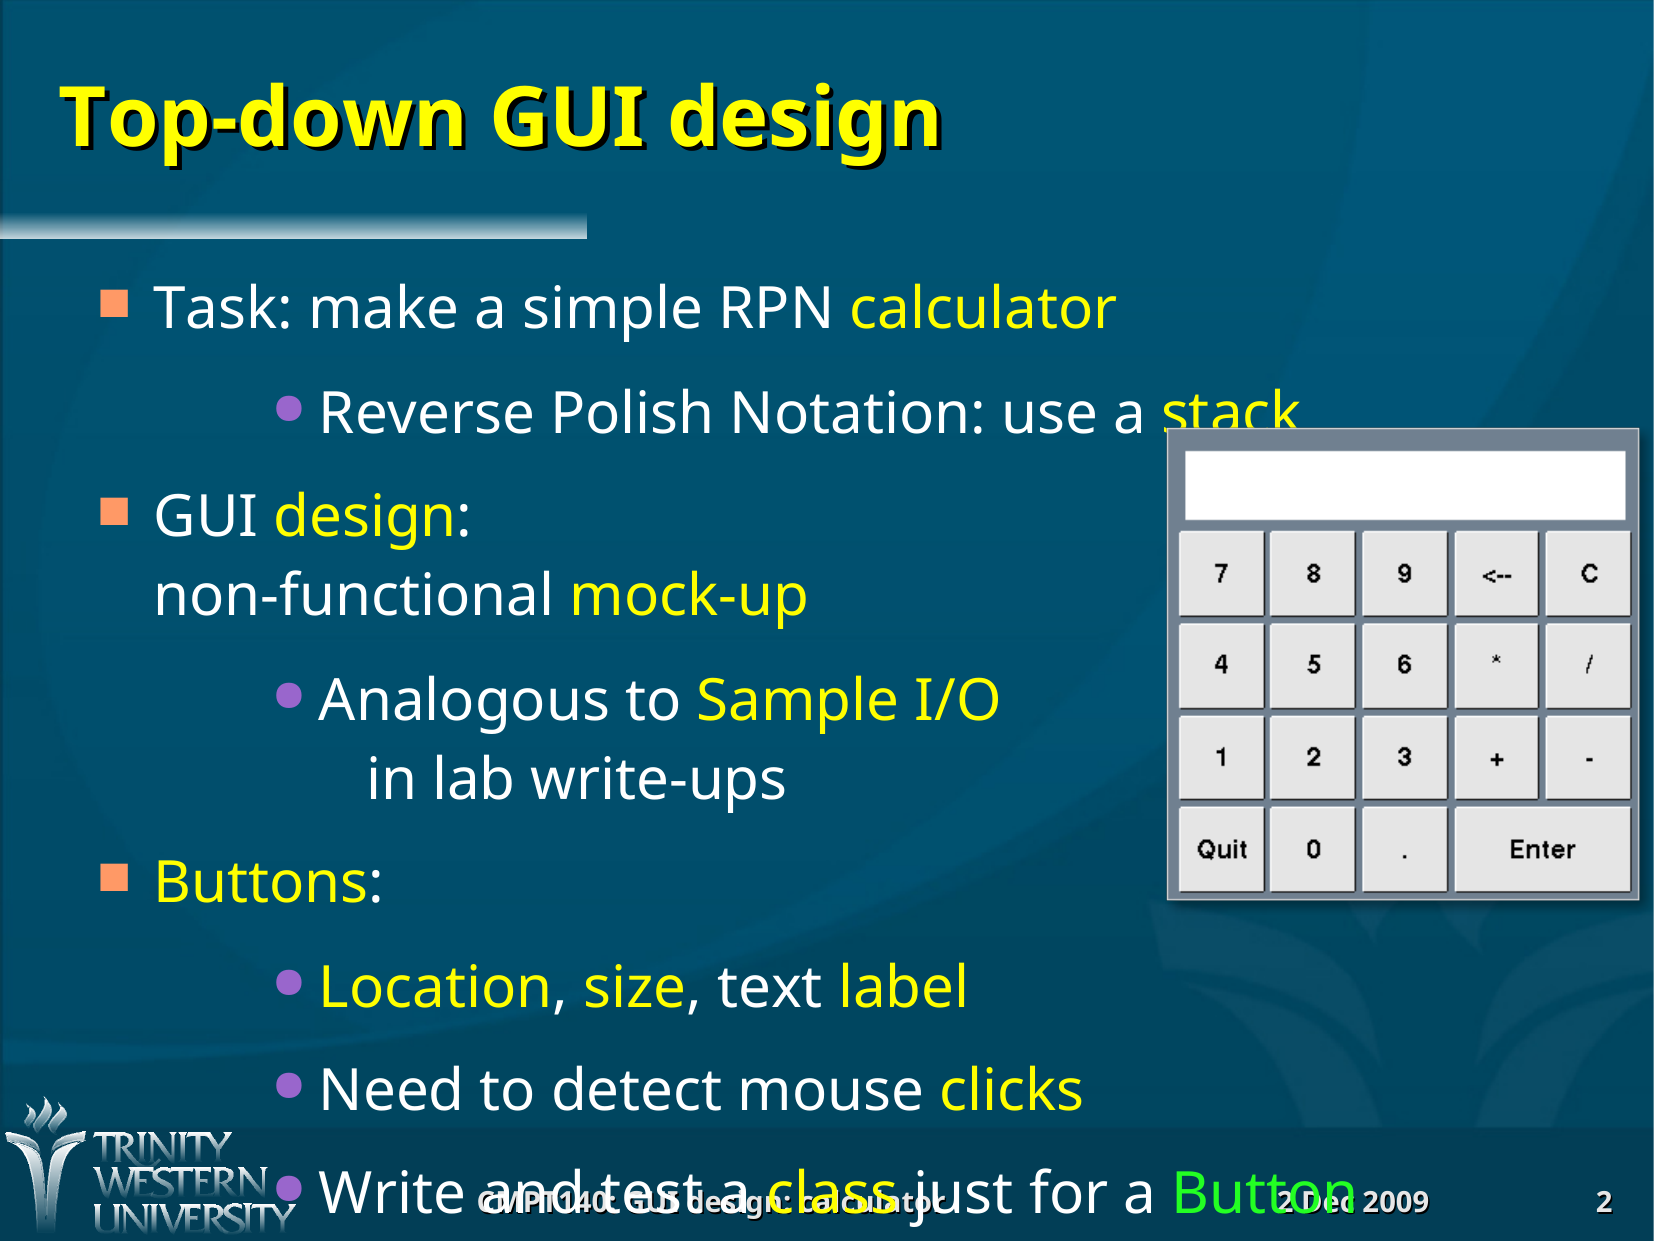

# Top-down GUI design
Task: make a simple RPN calculator
Reverse Polish Notation: use a stack
GUI design:
non-functional mock-up
Analogous to Sample I/O
in lab write-ups
Buttons:
Location, size, text label
Need to detect mouse clicks
Write and test a class just for a Button
CMPT140: GUI design: calculator
2 Dec 2009
2